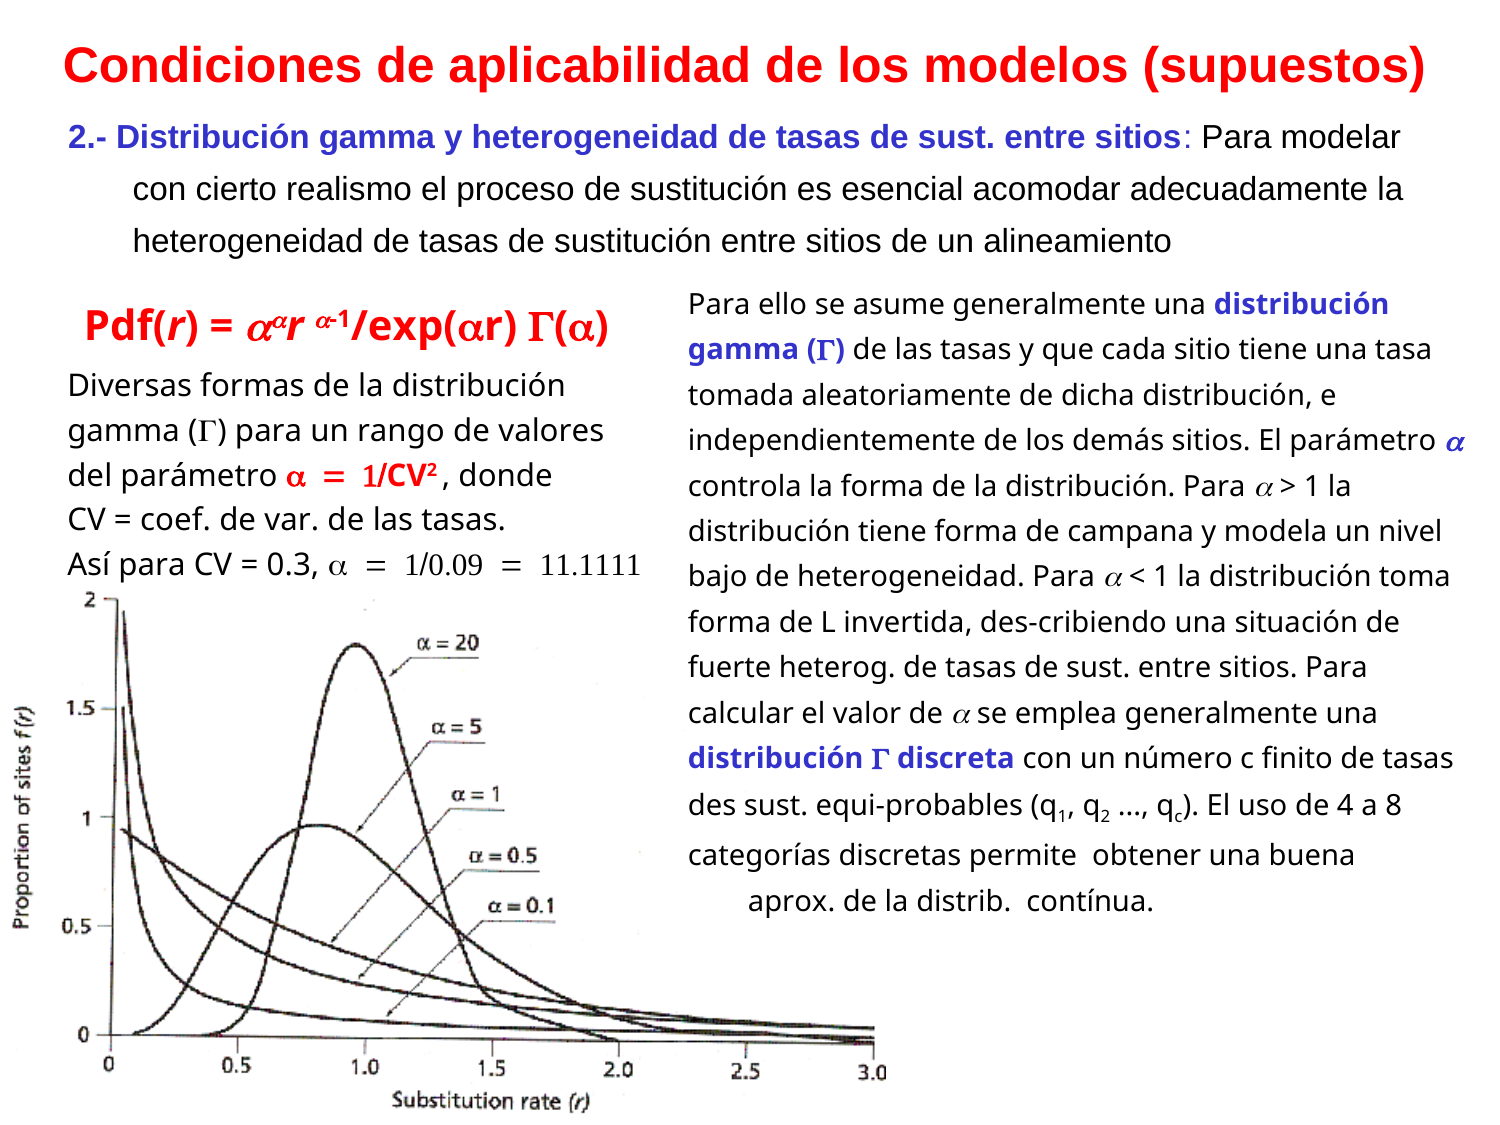

Condiciones de aplicabilidad de los modelos (supuestos)
2.- Distribución gamma y heterogeneidad de tasas de sust. entre sitios: Para modelar
 con cierto realismo el proceso de sustitución es esencial acomodar adecuadamente la
 heterogeneidad de tasas de sustitución entre sitios de un alineamiento
Para ello se asume generalmente una distribución gamma () de las tasas y que cada sitio tiene una tasa tomada aleatoriamente de dicha distribución, e independientemente de los demás sitios. El parámetro  controla la forma de la distribución. Para  > 1 la distribución tiene forma de campana y modela un nivel bajo de heterogeneidad. Para  < 1 la distribución toma forma de L invertida, des-cribiendo una situación de fuerte heterog. de tasas de sust. entre sitios. Para calcular el valor de  se emplea generalmente una distribución  discreta con un número c finito de tasas des sust. equi-probables (q1, q2 ..., qc). El uso de 4 a 8 categorías discretas permite obtener una buena aprox. de la distrib. contínua.
Pdf(r) = r -1/exp(r) ()
Diversas formas de la distribución
gamma () para un rango de valores
del parámetro CV2 , donde
CV = coef. de var. de las tasas.
Así para CV = 0.3, 